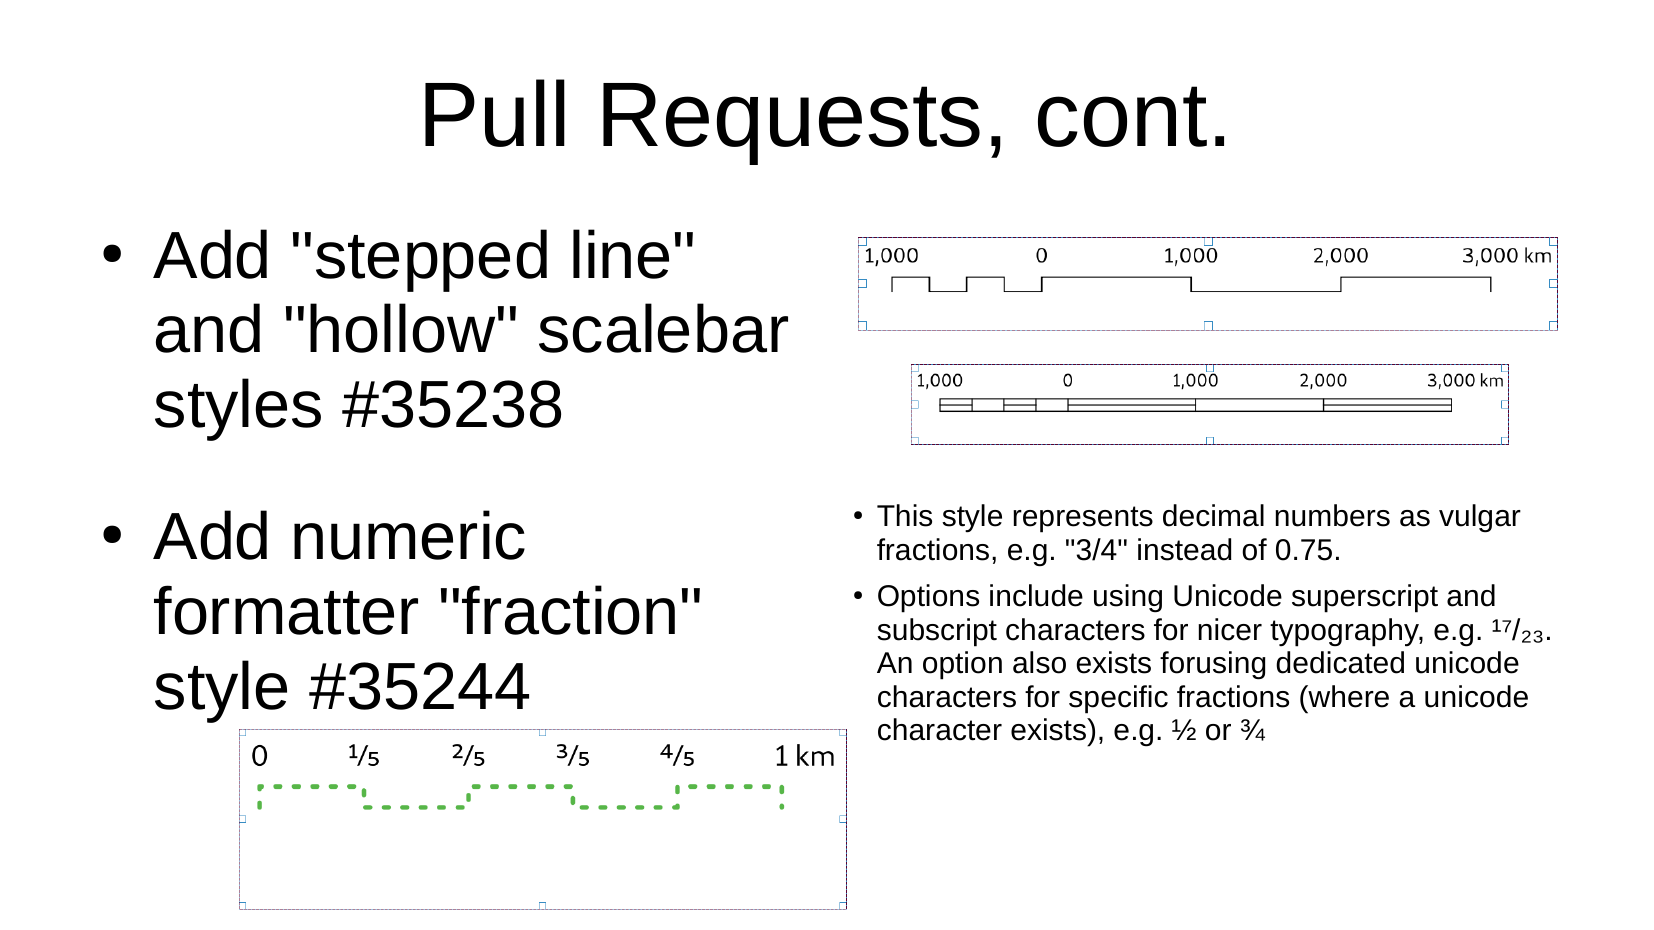

# Pull Requests, cont.
Add "stepped line" and "hollow" scalebar styles #35238
Add numeric formatter "fraction" style #35244
This style represents decimal numbers as vulgar fractions, e.g. "3/4" instead of 0.75.
Options include using Unicode superscript and subscript characters for nicer typography, e.g. ¹⁷/₂₃. An option also exists forusing dedicated unicode characters for specific fractions (where a unicode character exists), e.g. ½ or ¾